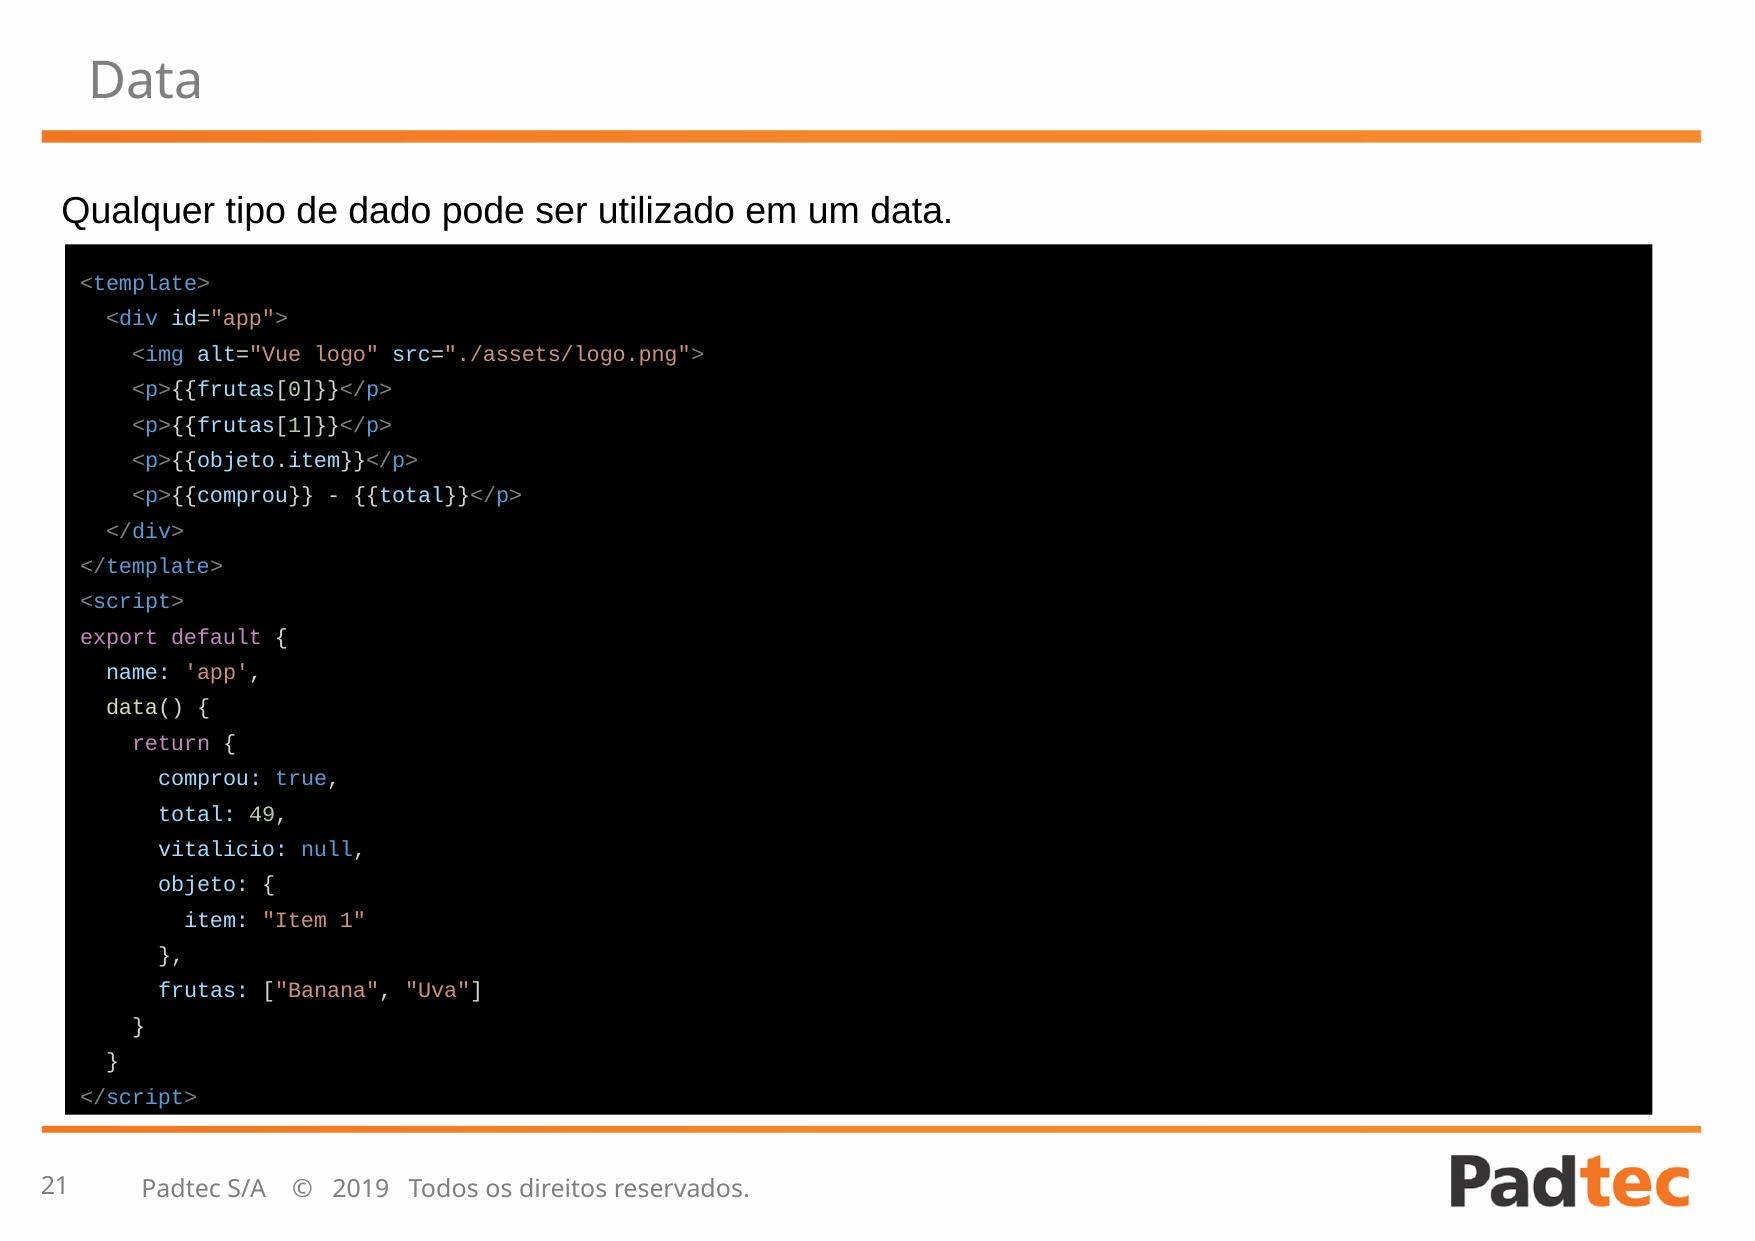

# Data
Qualquer tipo de dado pode ser utilizado em um data.
<template>
 <div id="app">
 <img alt="Vue logo" src="./assets/logo.png">
 <p>{{frutas[0]}}</p>
 <p>{{frutas[1]}}</p>
 <p>{{objeto.item}}</p>
 <p>{{comprou}} - {{total}}</p>
 </div>
</template>
<script>
export default {
 name: 'app',
 data() {
 return {
 comprou: true,
 total: 49,
 vitalicio: null,
 objeto: {
 item: "Item 1"
 },
 frutas: ["Banana", "Uva"]
 }
 }
</script>